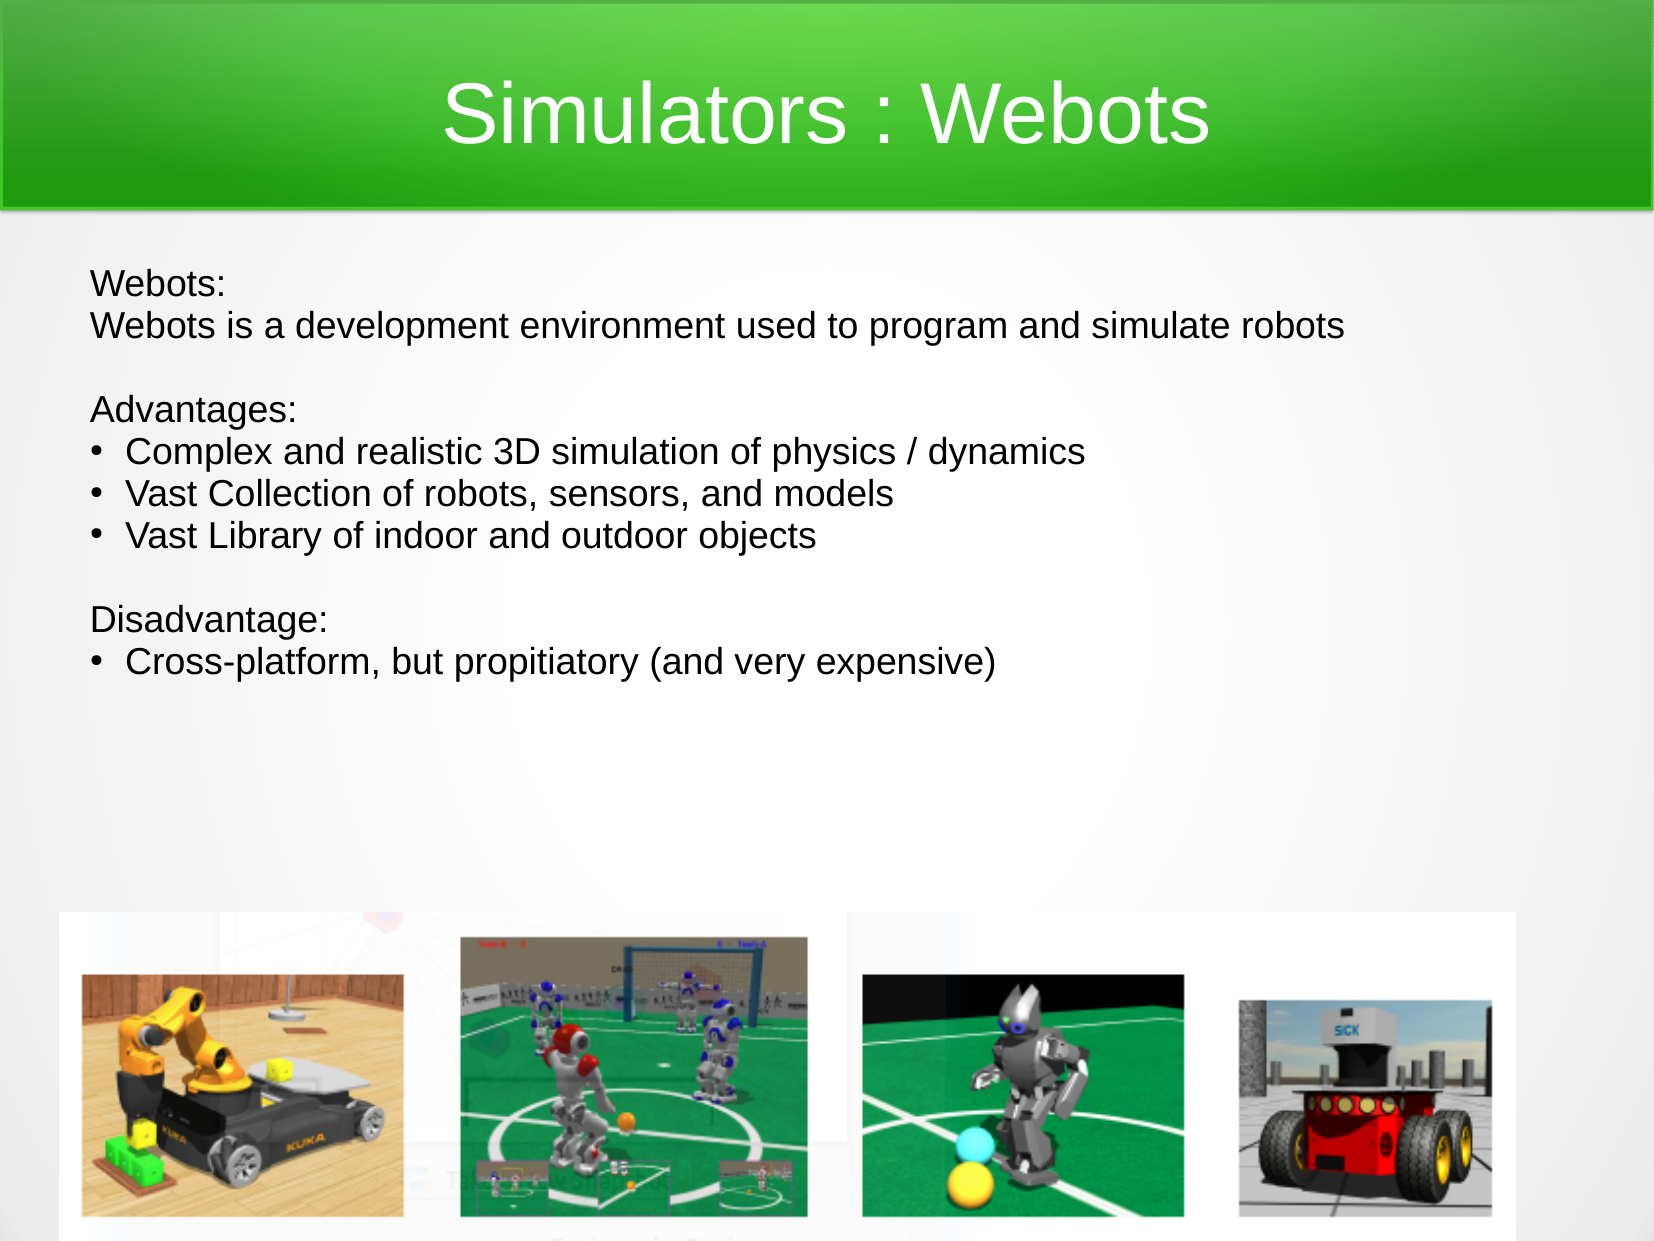

# Simulators : Webots
Webots:
Webots is a development environment used to program and simulate robots
Advantages:
Complex and realistic 3D simulation of physics / dynamics
Vast Collection of robots, sensors, and models
Vast Library of indoor and outdoor objects
Disadvantage:
Cross-platform, but propitiatory (and very expensive)